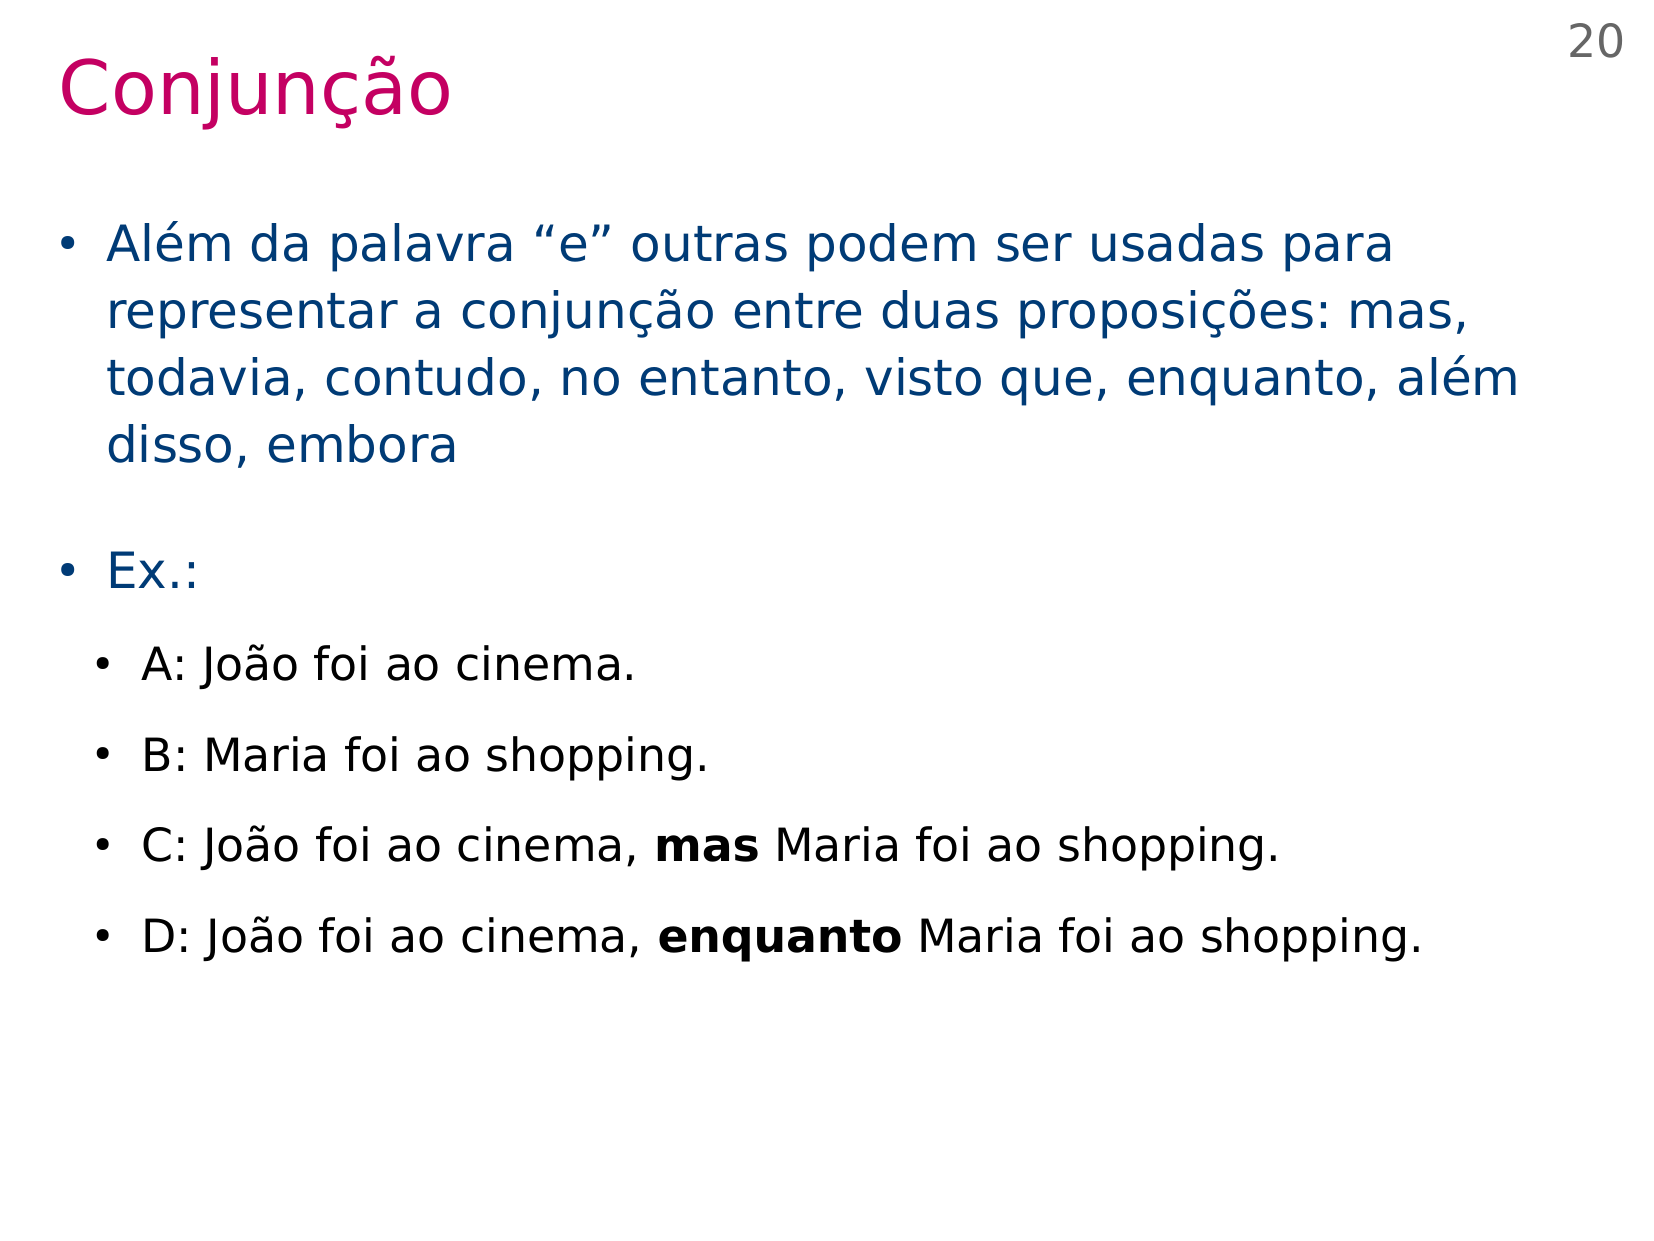

20
# Conjunção
Além da palavra “e” outras podem ser usadas para representar a conjunção entre duas proposições: mas, todavia, contudo, no entanto, visto que, enquanto, além disso, embora
Ex.:
A: João foi ao cinema.
B: Maria foi ao shopping.
C: João foi ao cinema, mas Maria foi ao shopping.
D: João foi ao cinema, enquanto Maria foi ao shopping.